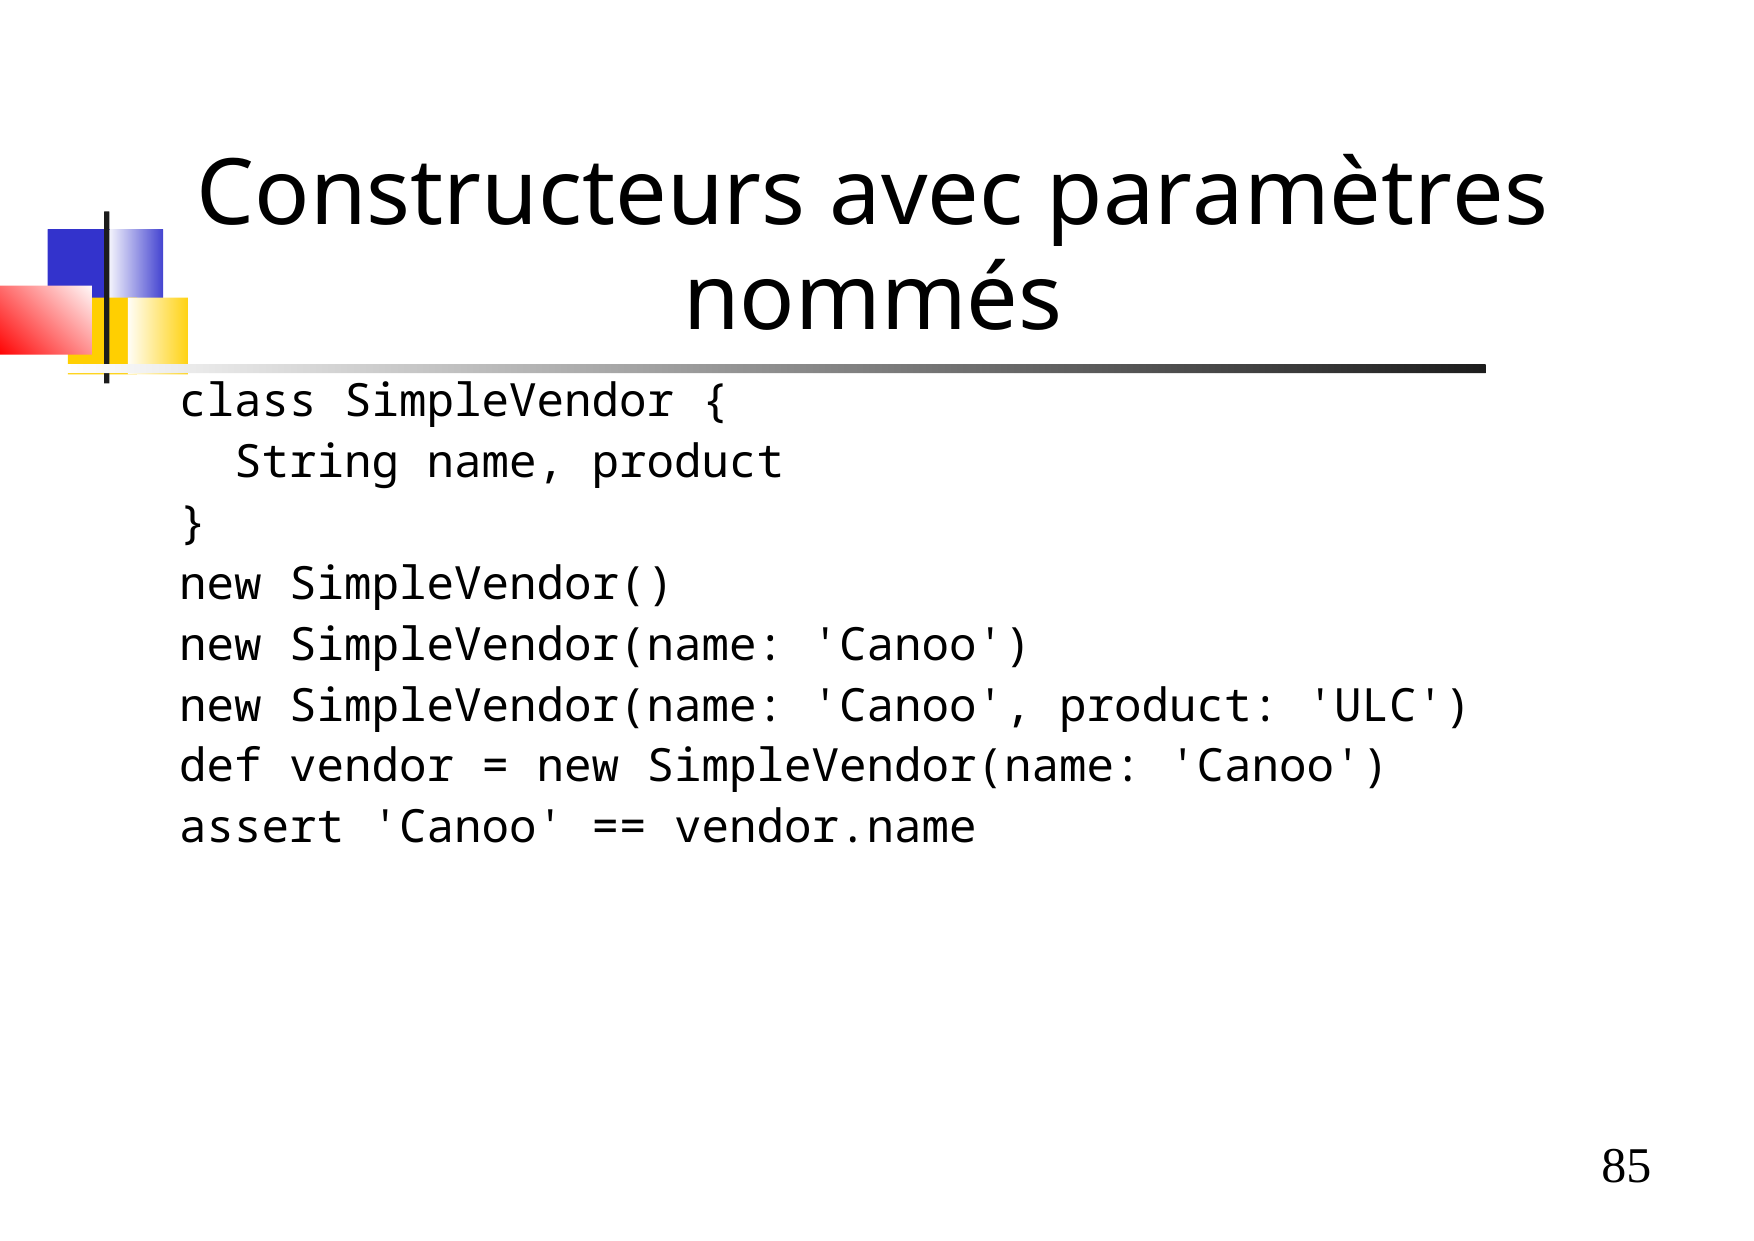

# Constructeurs avec paramètres nommés
class SimpleVendor {
 String name, product
}
new SimpleVendor()
new SimpleVendor(name: 'Canoo')
new SimpleVendor(name: 'Canoo', product: 'ULC')
def vendor = new SimpleVendor(name: 'Canoo')
assert 'Canoo' == vendor.name